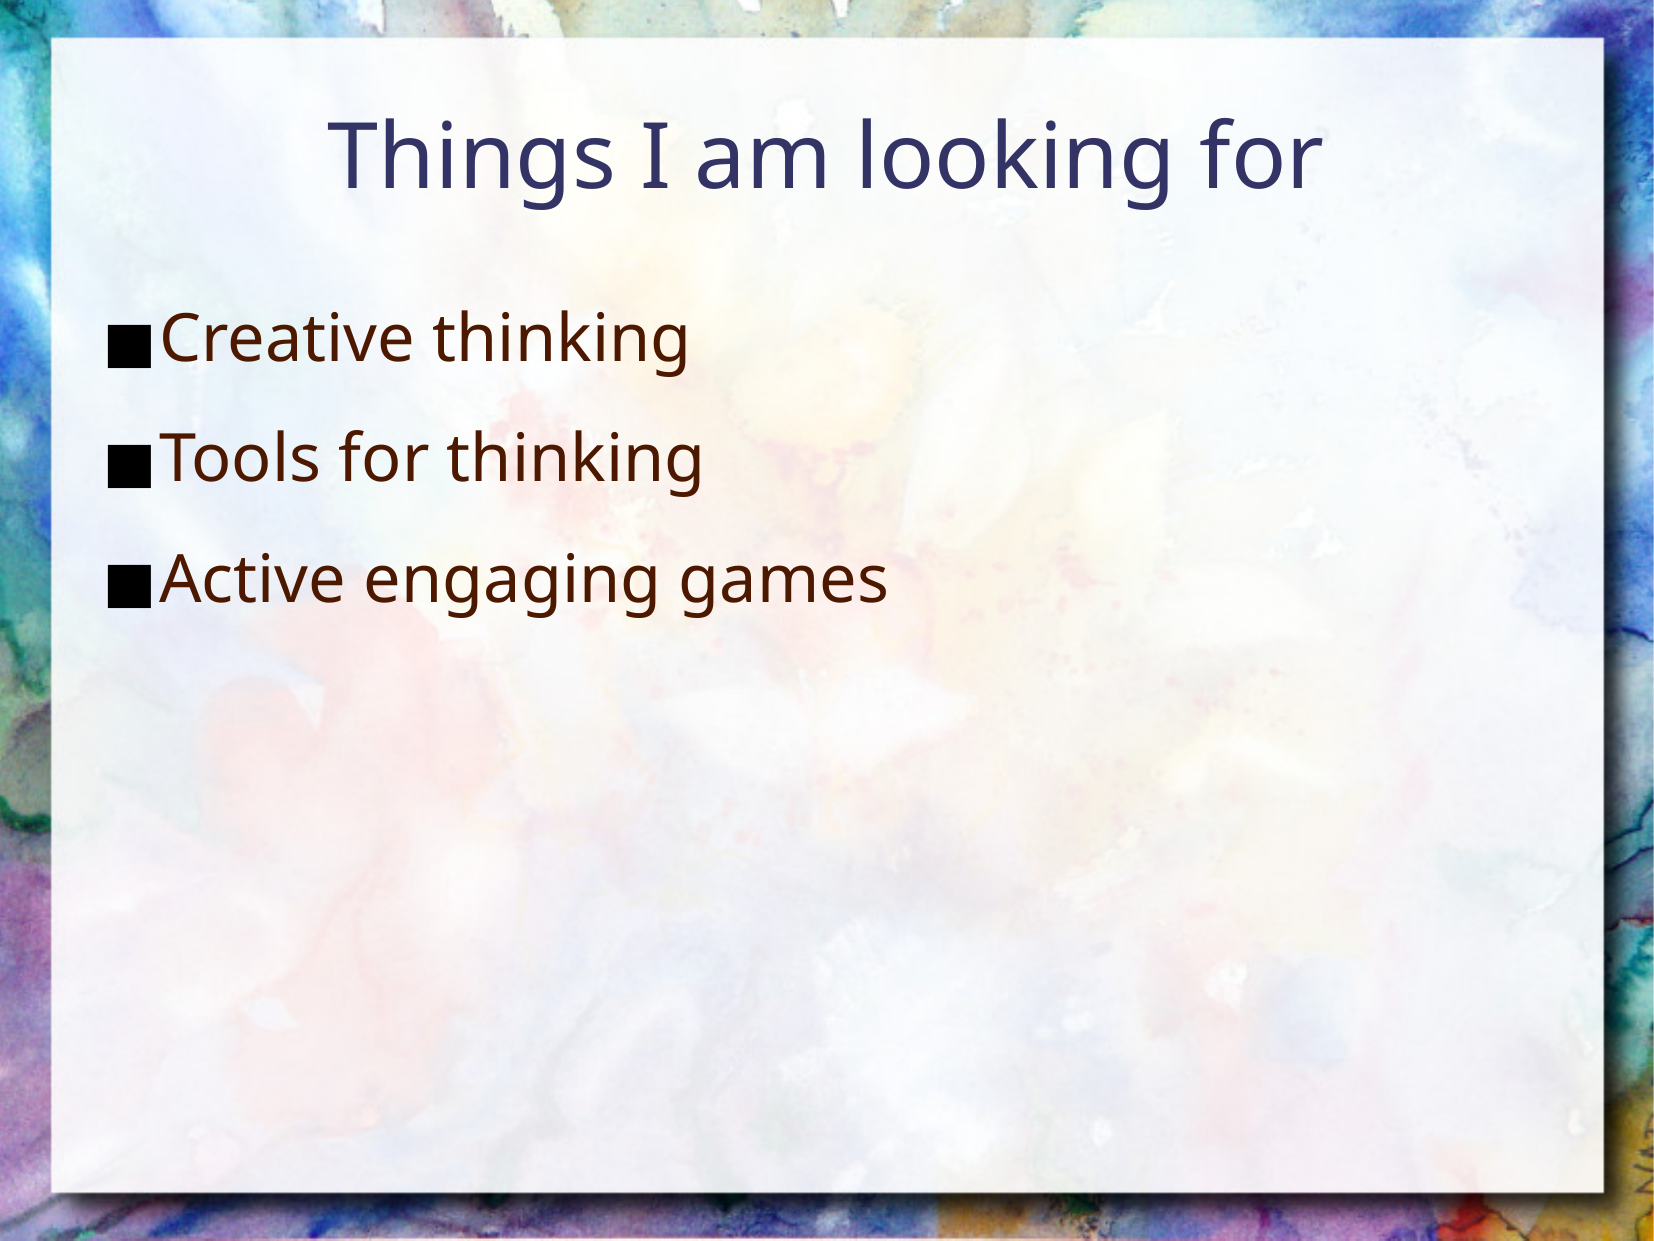

# Things I am looking for
Creative thinking
Tools for thinking
Active engaging games